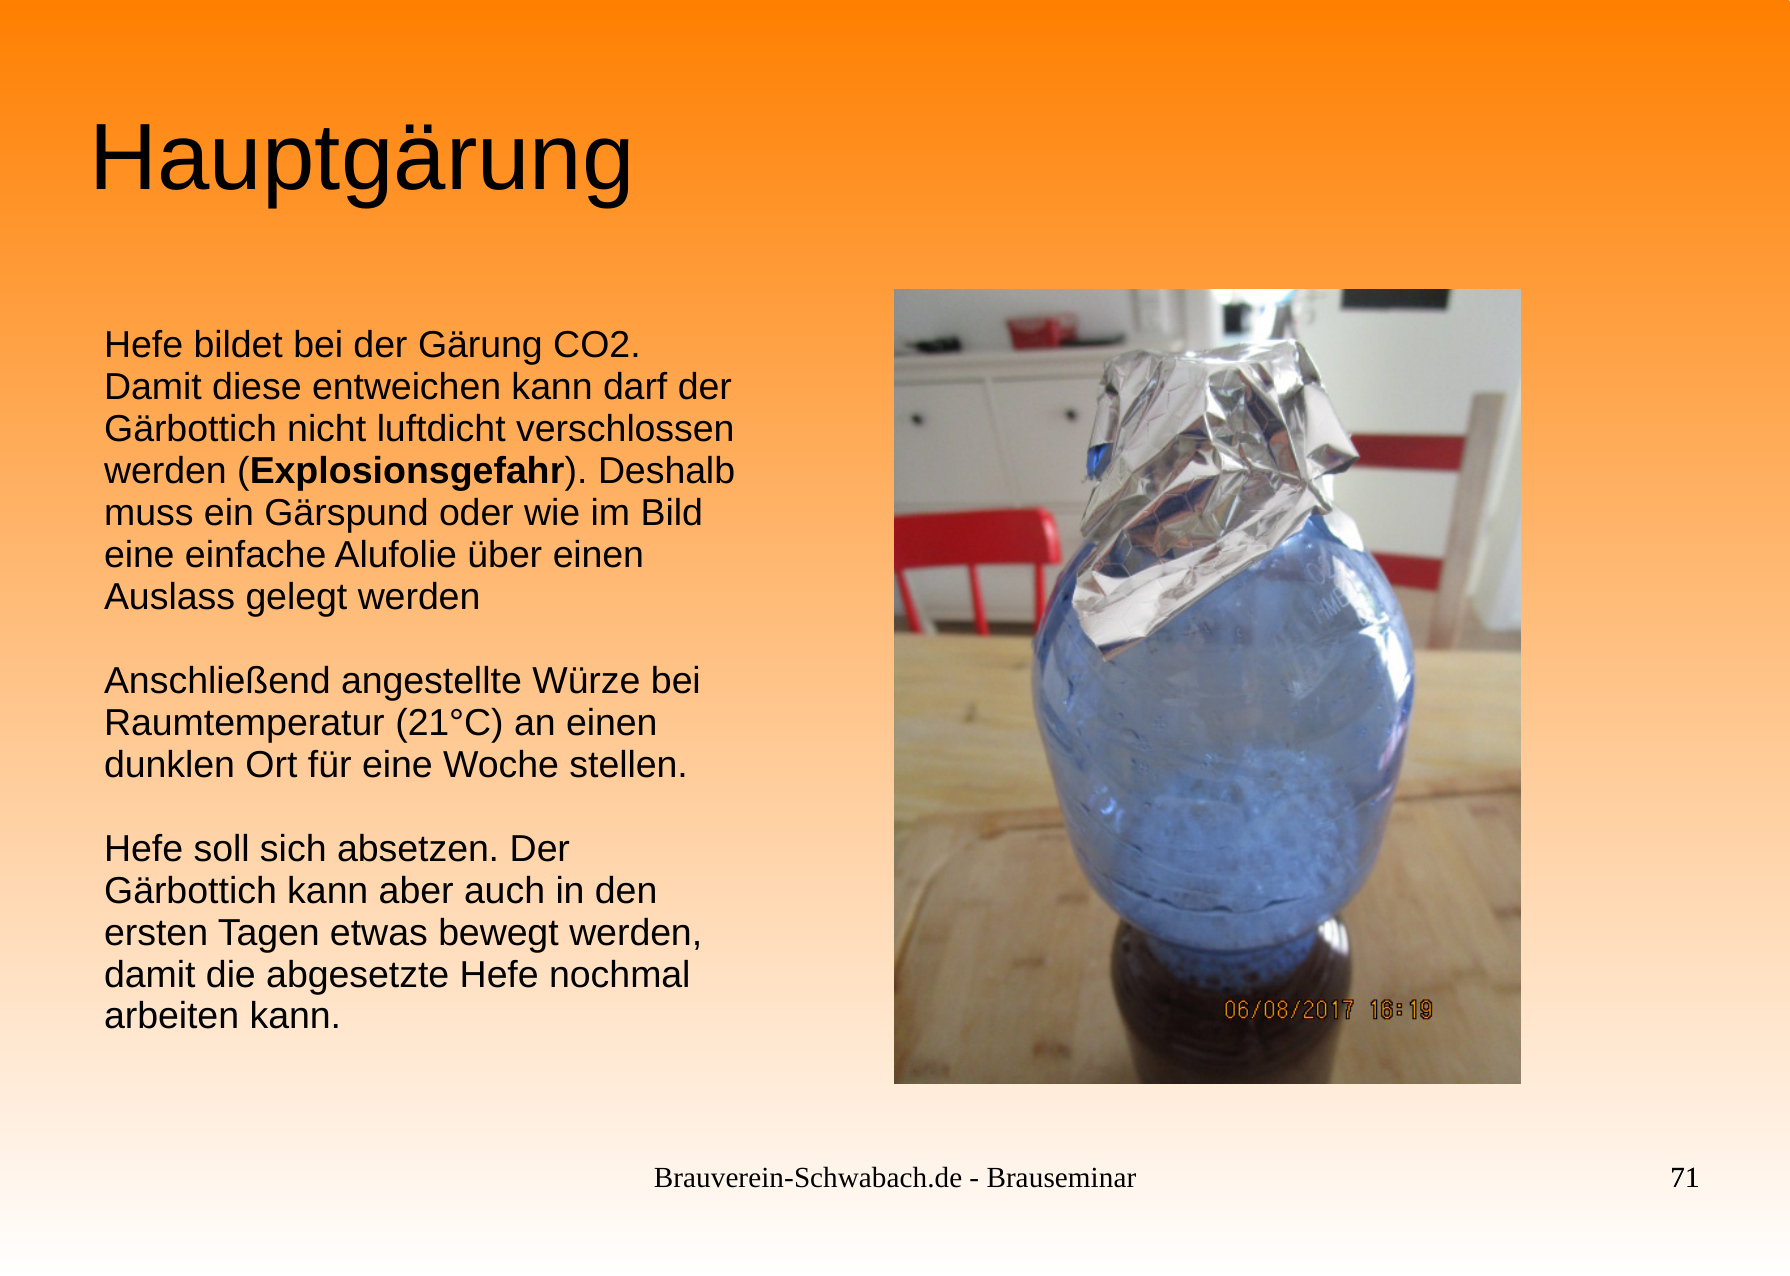

# Hauptgärung
Hefe bildet bei der Gärung CO2. Damit diese entweichen kann darf der Gärbottich nicht luftdicht verschlossen werden (Explosionsgefahr). Deshalb muss ein Gärspund oder wie im Bild eine einfache Alufolie über einen Auslass gelegt werden
Anschließend angestellte Würze bei Raumtemperatur (21°C) an einen dunklen Ort für eine Woche stellen.
Hefe soll sich absetzen. Der Gärbottich kann aber auch in den ersten Tagen etwas bewegt werden, damit die abgesetzte Hefe nochmal arbeiten kann.
Brauverein-Schwabach.de - Brauseminar
71